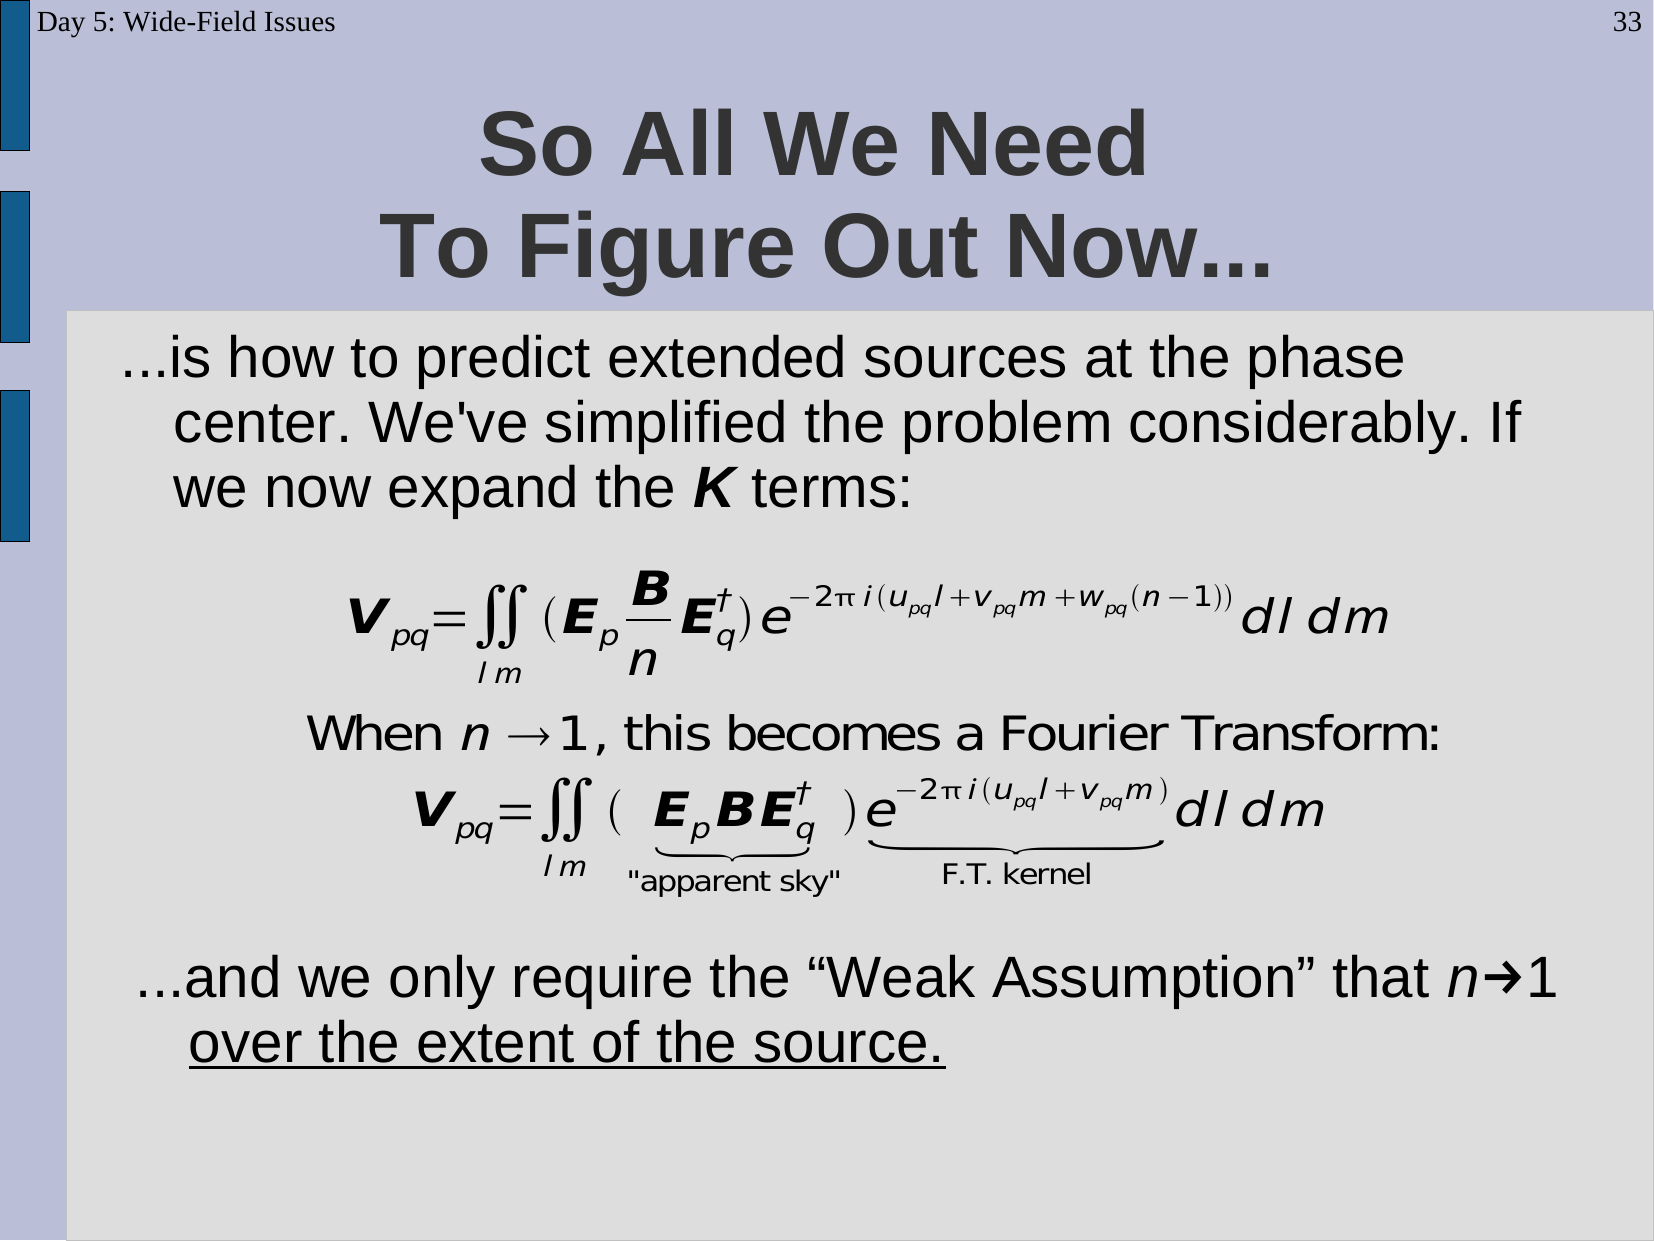

Day 5: Wide-Field Issues
33
# So All We Need To Figure Out Now...
...is how to predict extended sources at the phase center. We've simplified the problem considerably. If we now expand the K terms:
...and we only require the “Weak Assumption” that n→1 over the extent of the source.